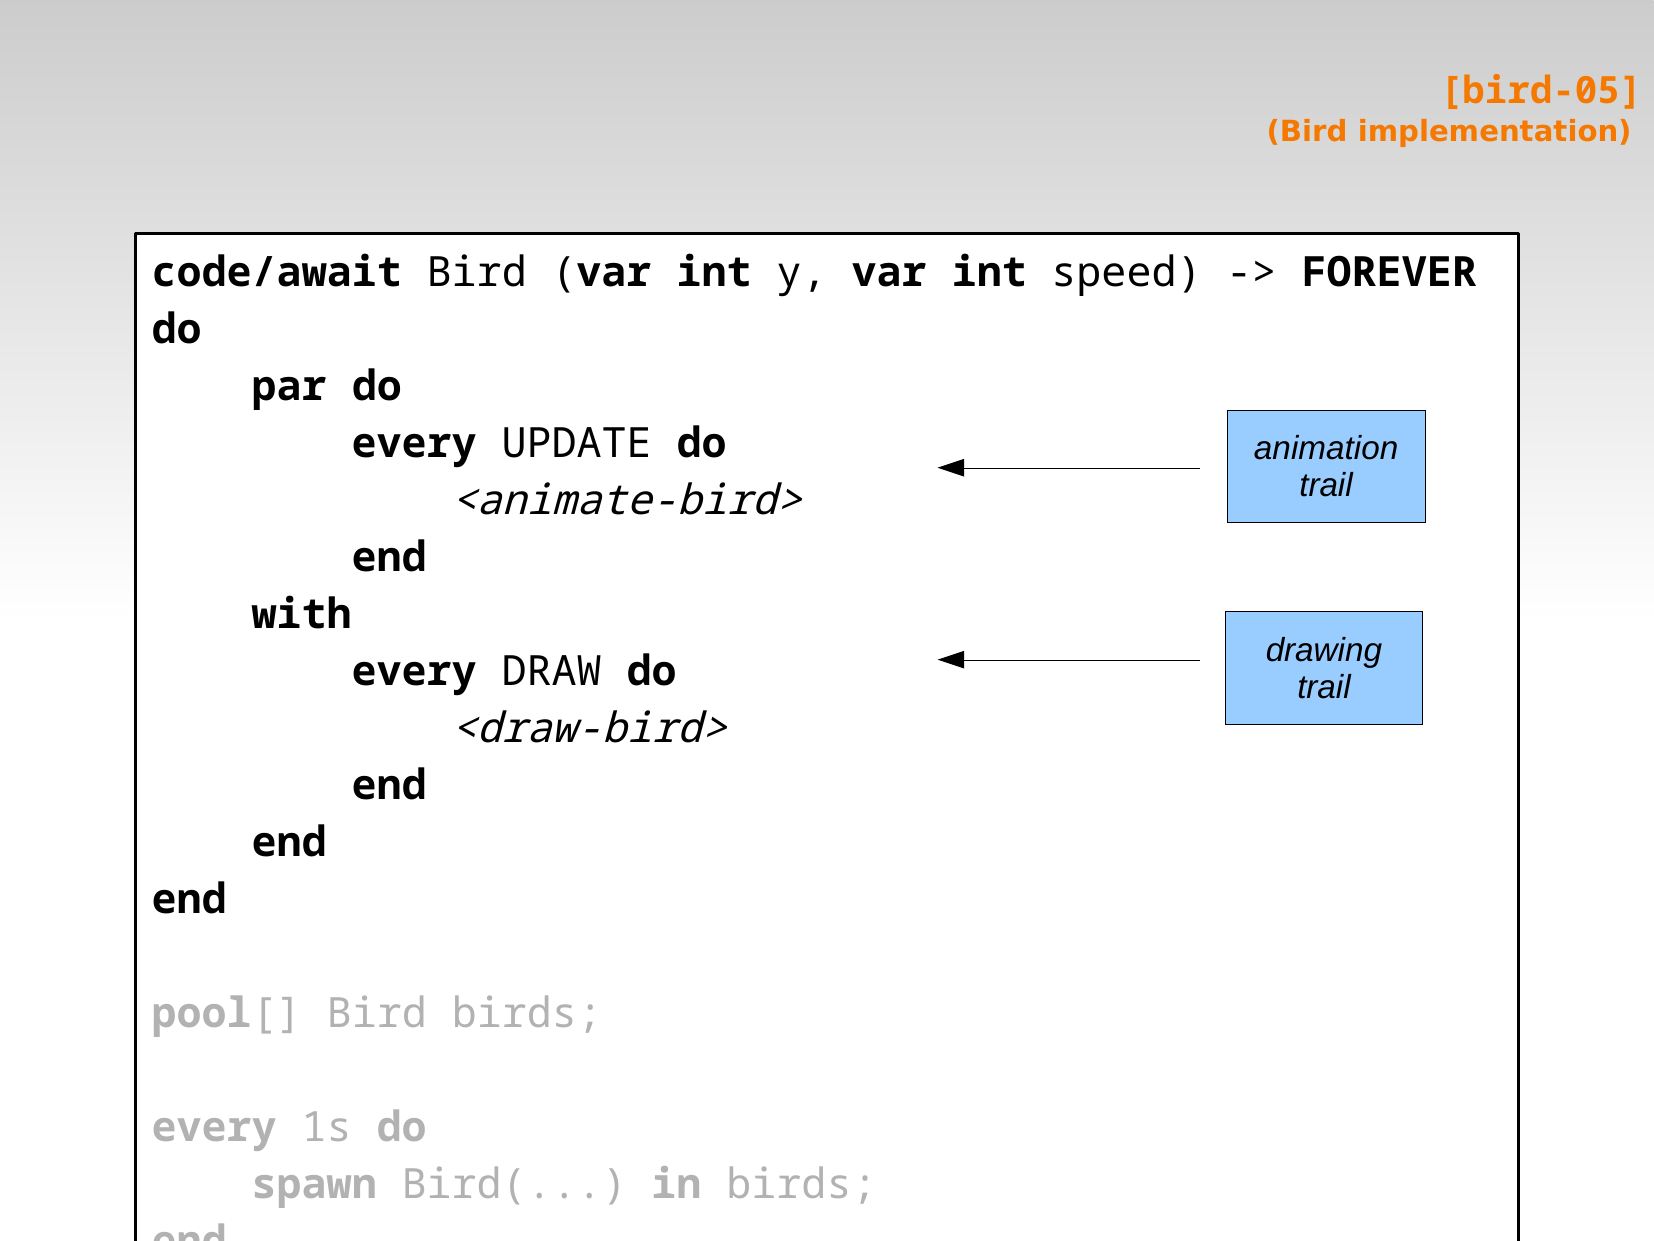

# [bird-05] (Bird implementation)
code/await Bird (var int y, var int speed) -> FOREVER
do
 par do
 every UPDATE do
 <animate-bird>
 end
 with
 every DRAW do
 <draw-bird>
 end
 end
end
pool[] Bird birds;
every 1s do
 spawn Bird(...) in birds;
end
animation
trail
drawing
trail